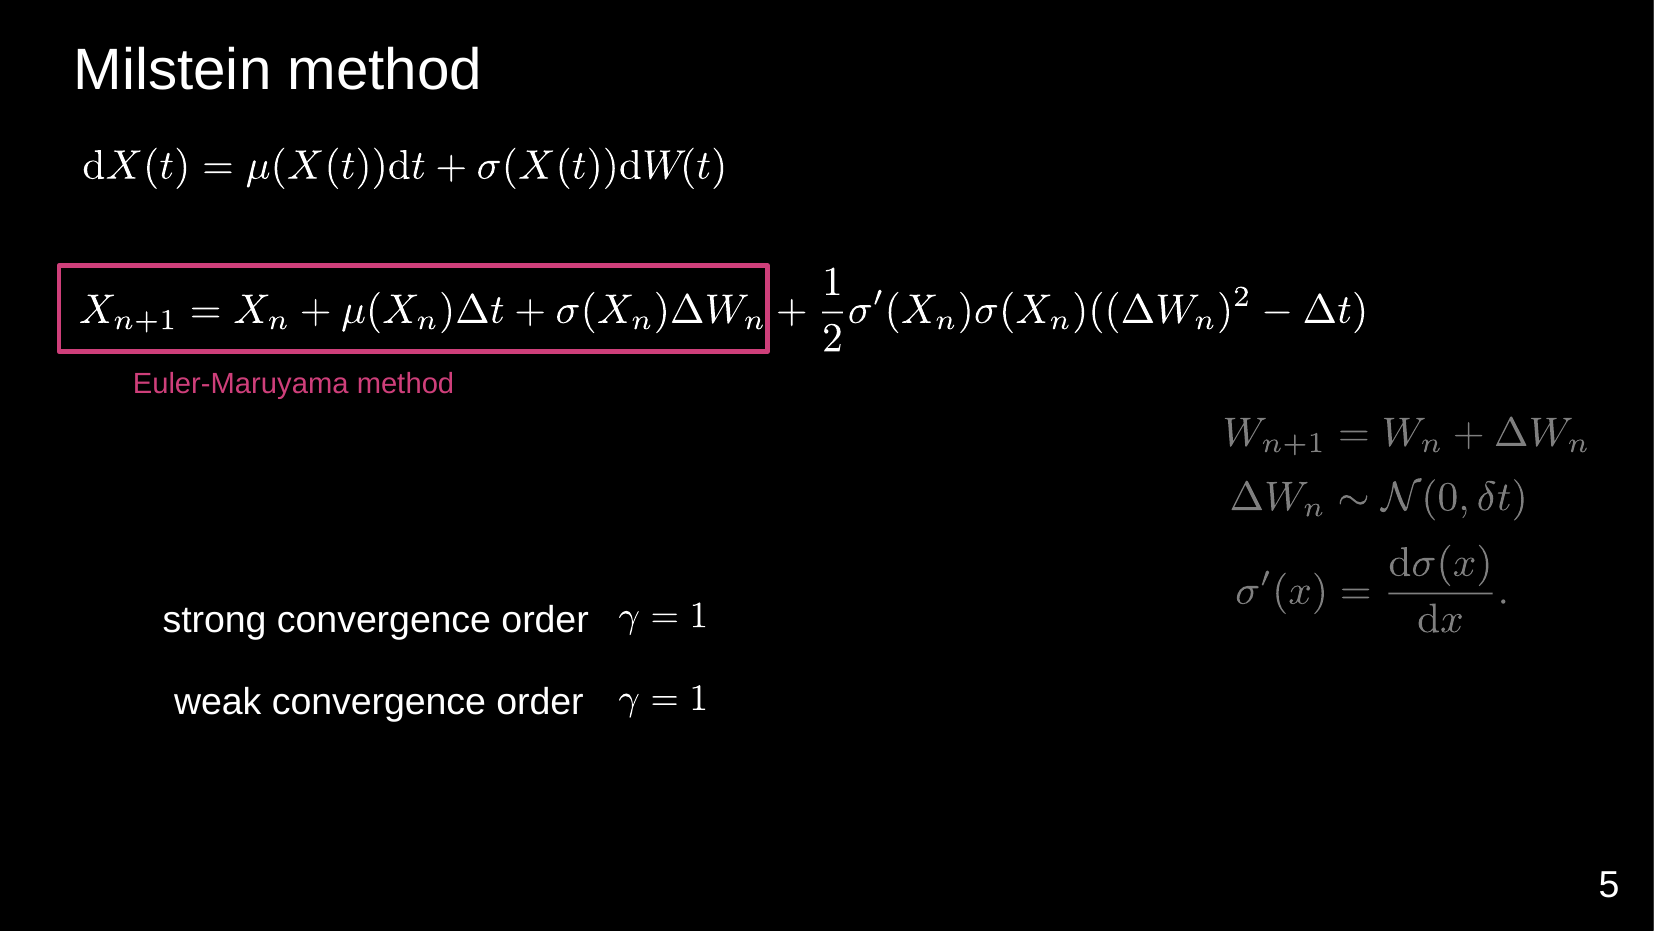

Milstein method
Euler-Maruyama method
strong convergence order
weak convergence order